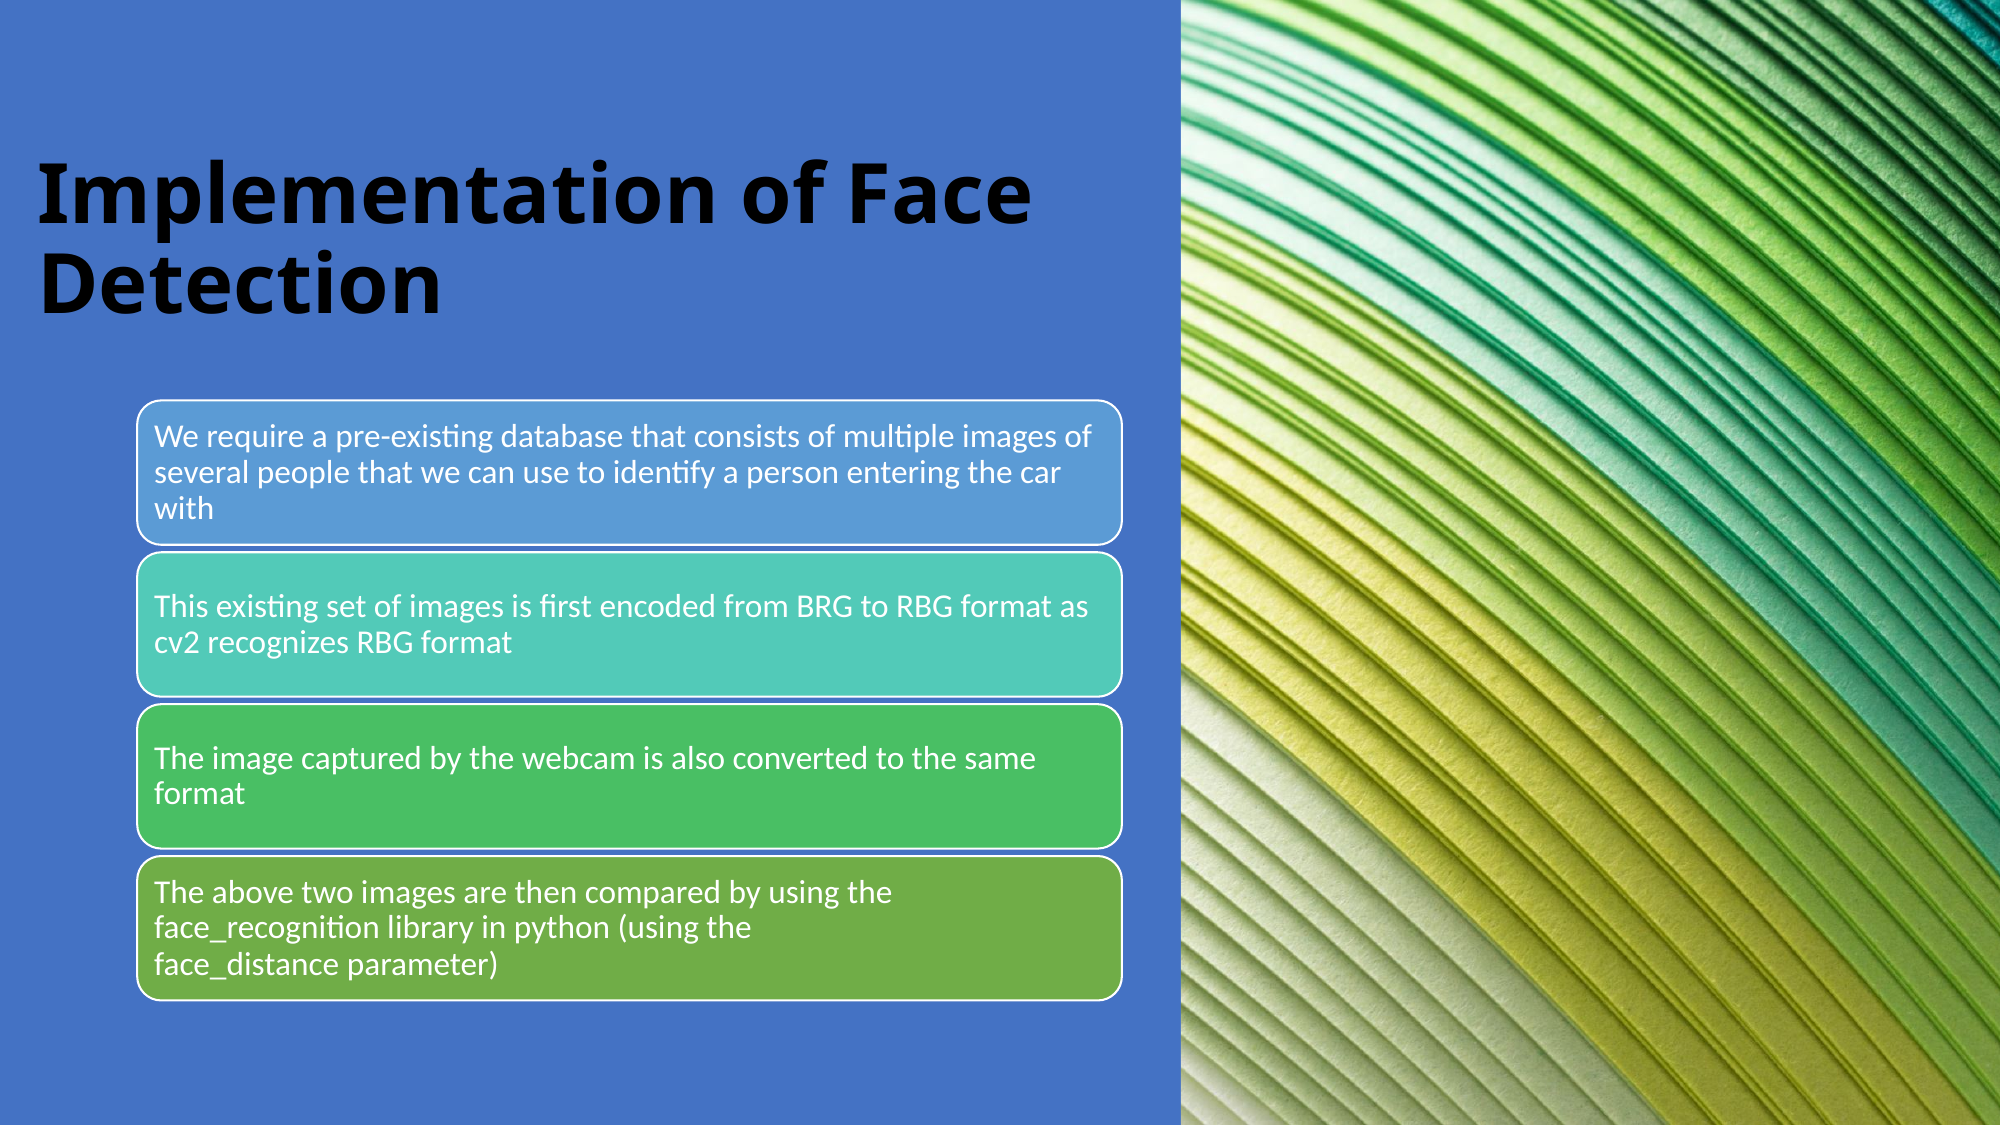

# Implementation of Face Detection
We require a pre-existing database that consists of multiple images of several people that we can use to identify a person entering the car with
This existing set of images is first encoded from BRG to RBG format as cv2 recognizes RBG format
The image captured by the webcam is also converted to the same format
The above two images are then compared by using the face_recognition library in python (using the face_distance parameter)